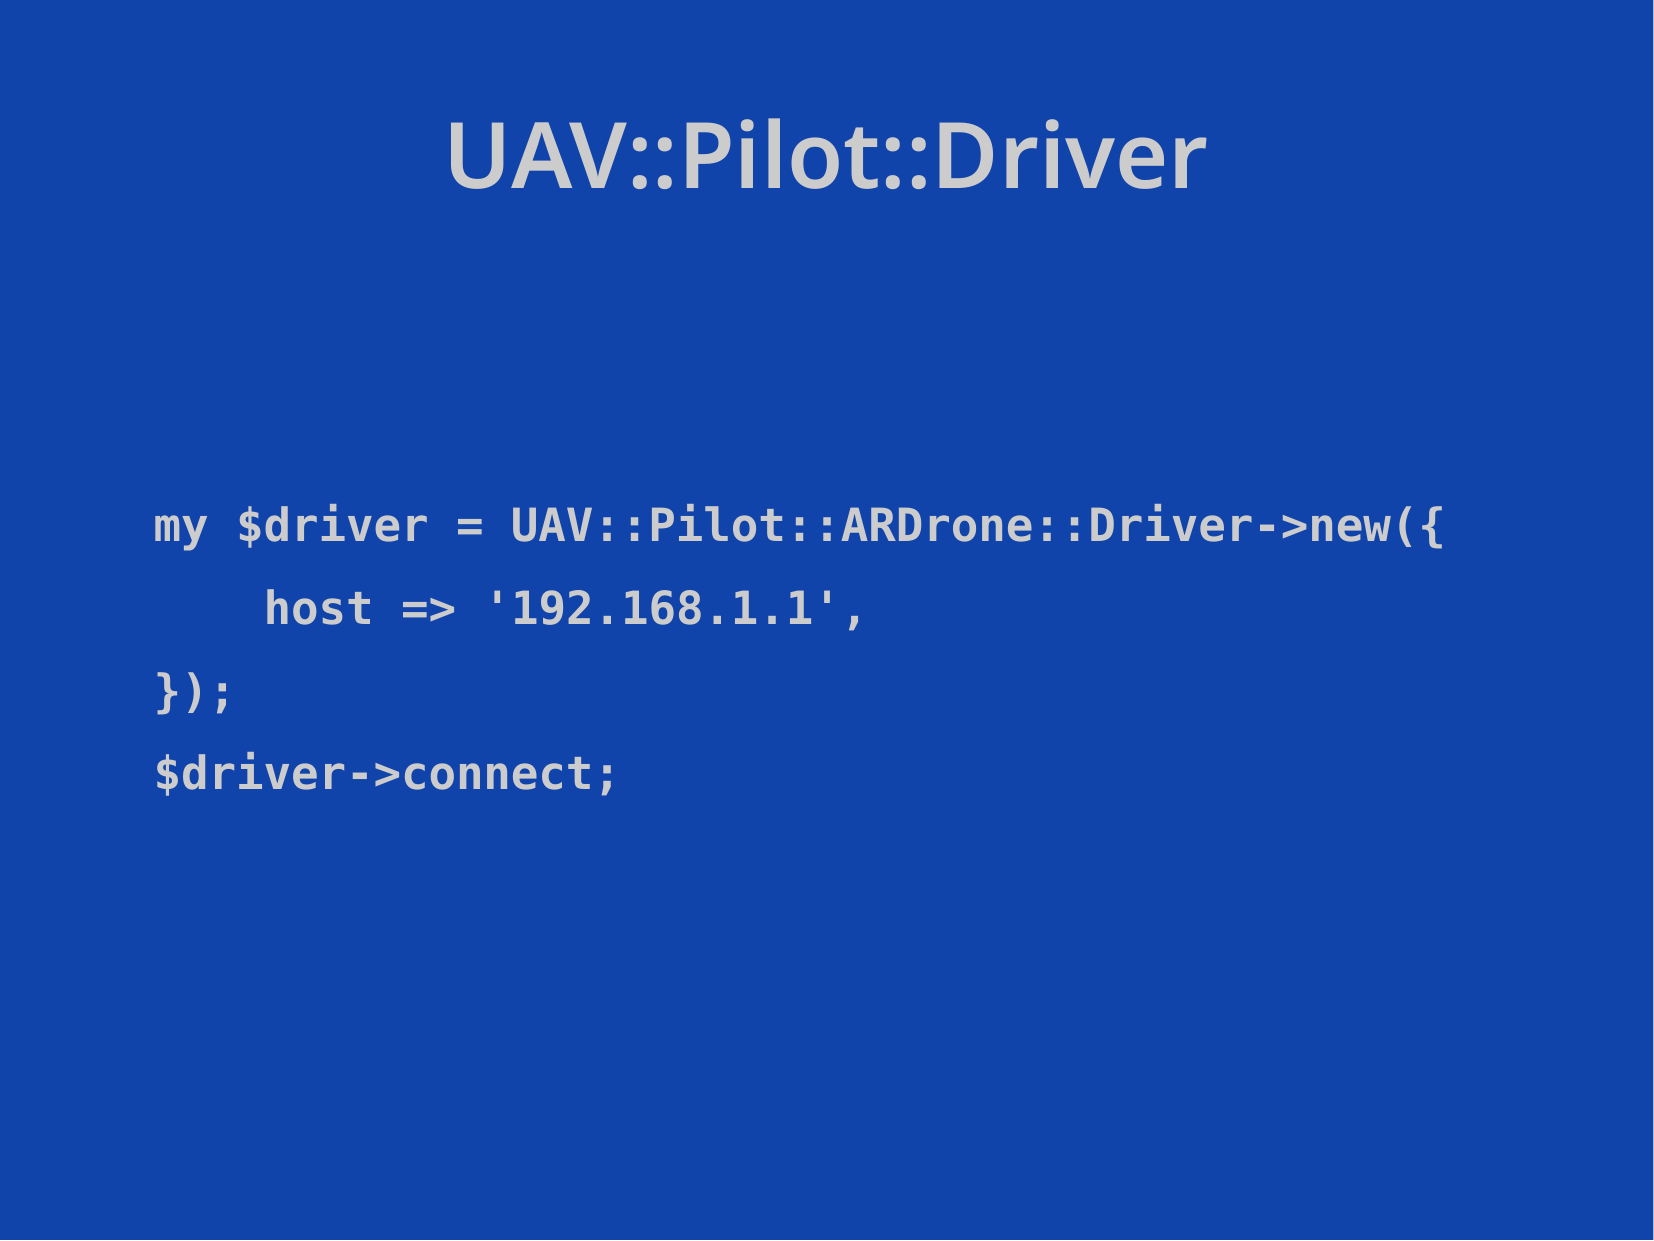

# UAV::Pilot::Driver
my $driver = UAV::Pilot::ARDrone::Driver->new({
 host => '192.168.1.1',
});
$driver->connect;